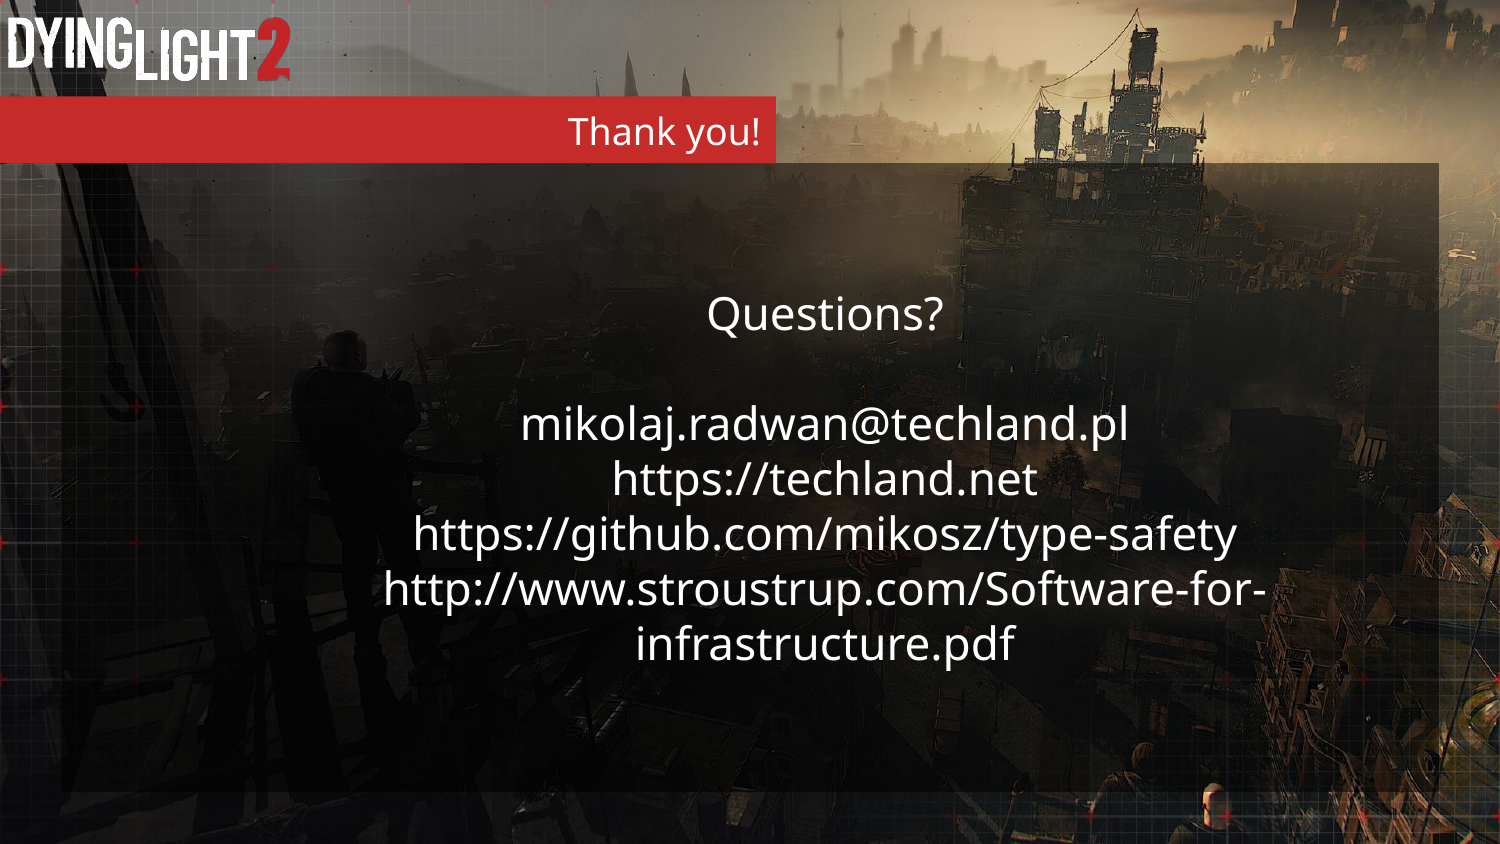

Thank you!
Questions?
mikolaj.radwan@techland.pl
https://techland.net
https://github.com/mikosz/type-safety
http://www.stroustrup.com/Software-for-infrastructure.pdf